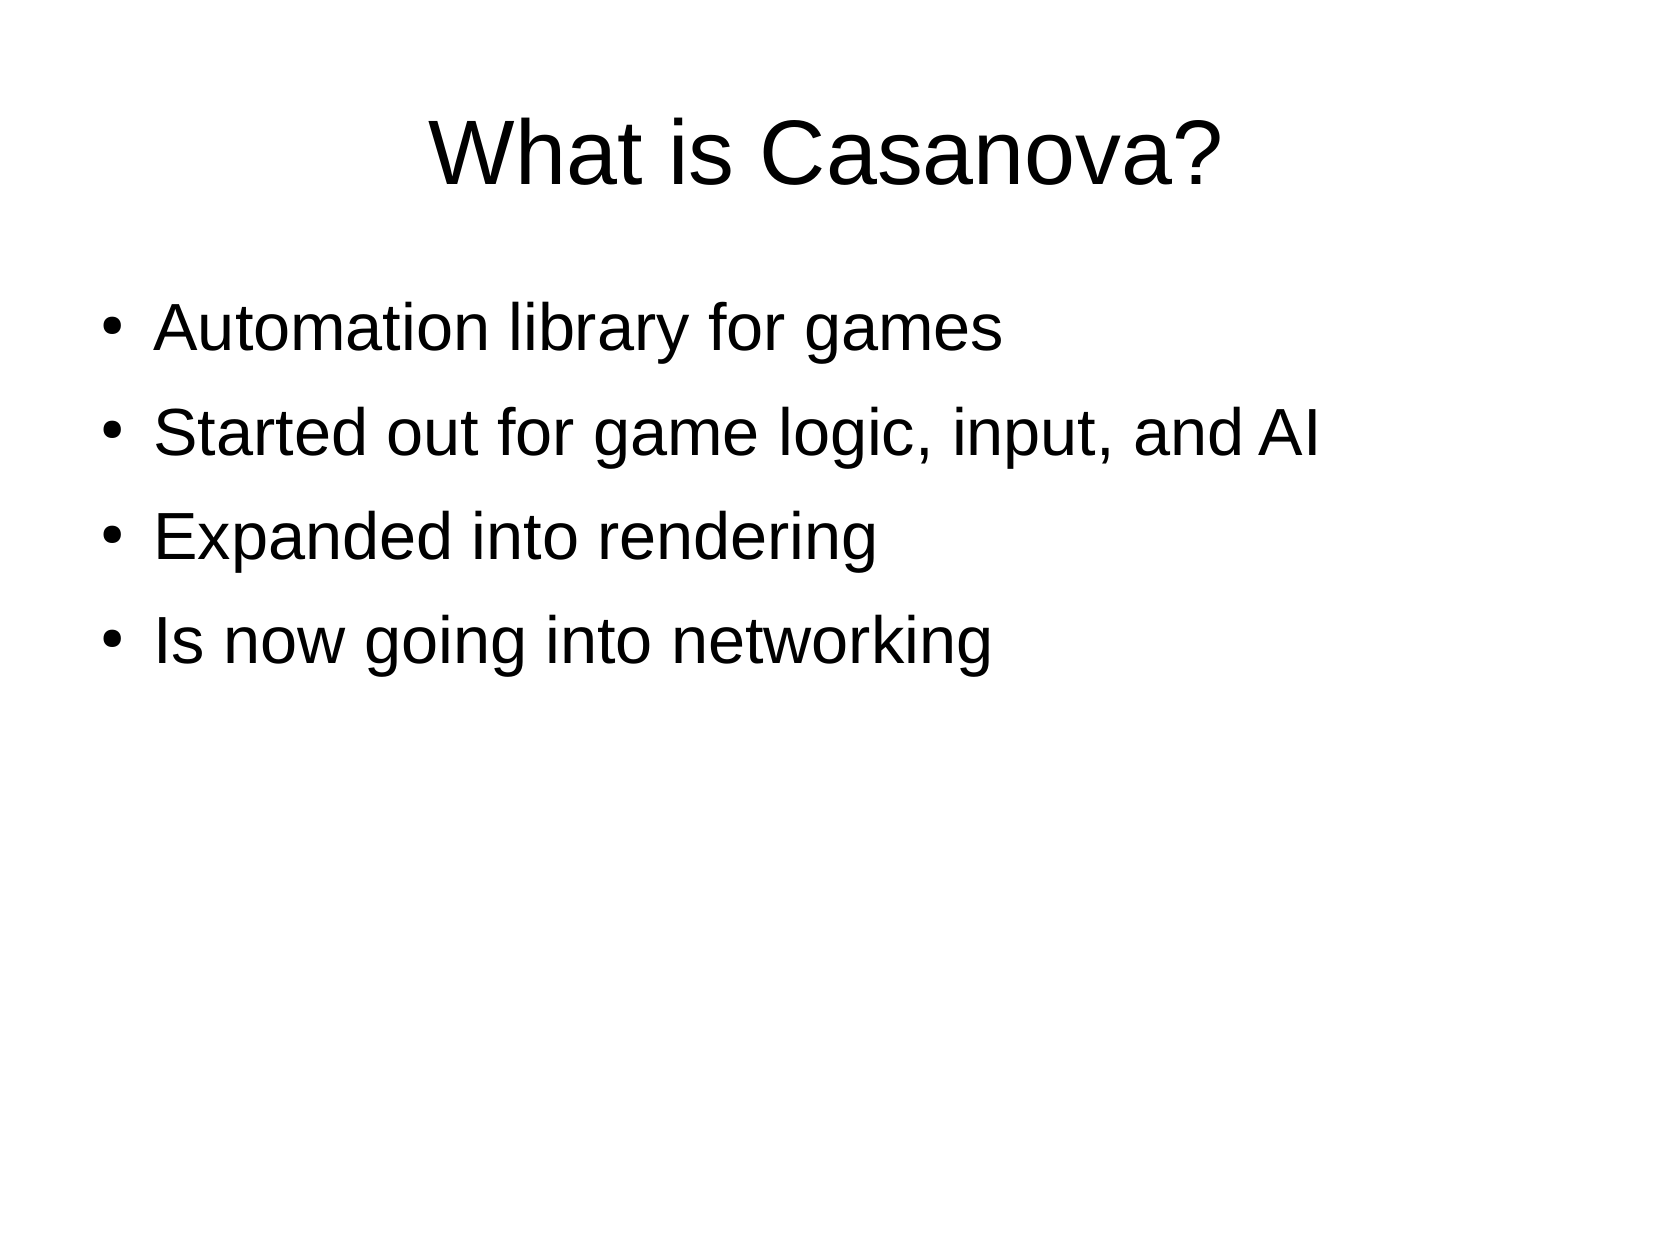

# What is Casanova?
Automation library for games
Started out for game logic, input, and AI
Expanded into rendering
Is now going into networking